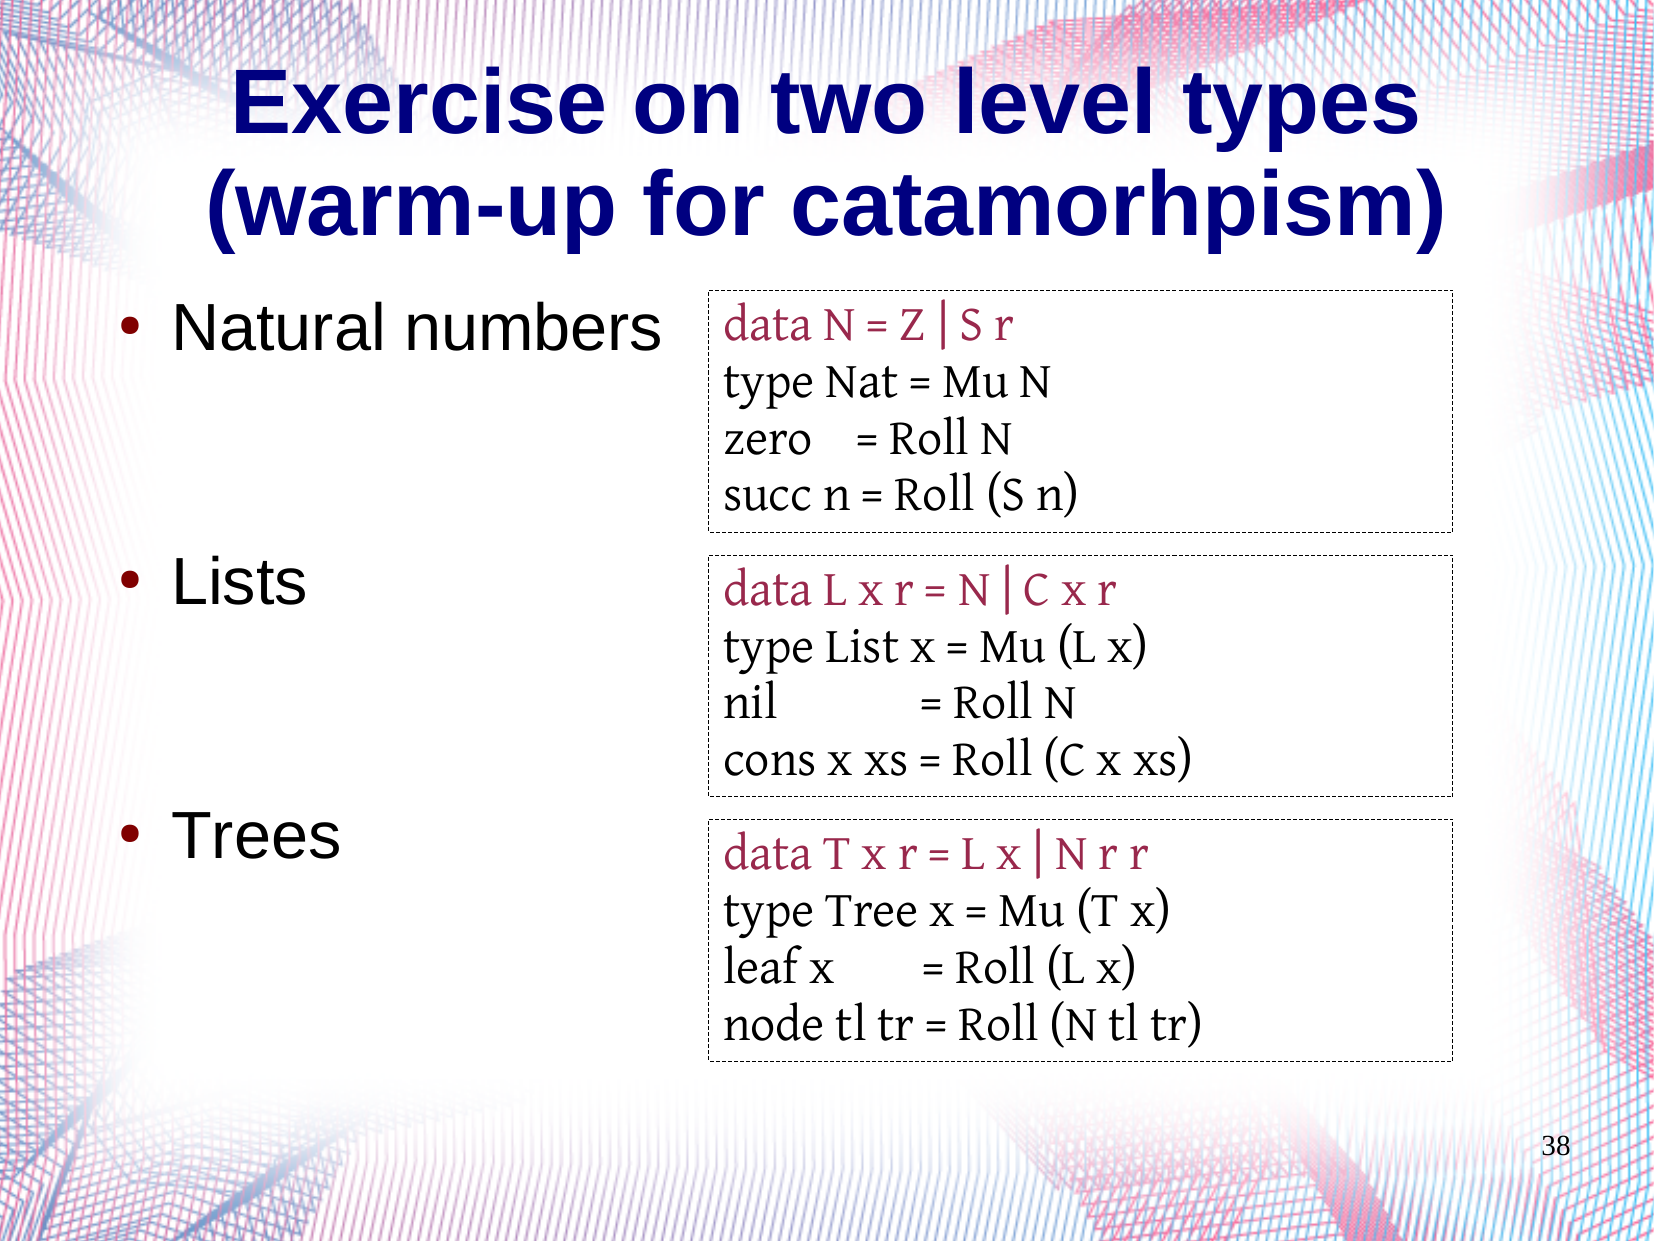

# Exercise on two level types (warm-up for catamorhpism)
Natural numbers
Lists
Trees
data N = Z | S r
type Nat = Mu N
zero = Roll N
succ n = Roll (S n)
data L x r = N | C x r
type List x = Mu (L x)
nil = Roll N
cons x xs = Roll (C x xs)
data T x r = L x | N r r
type Tree x = Mu (T x)
leaf x = Roll (L x)
node tl tr = Roll (N tl tr)
38